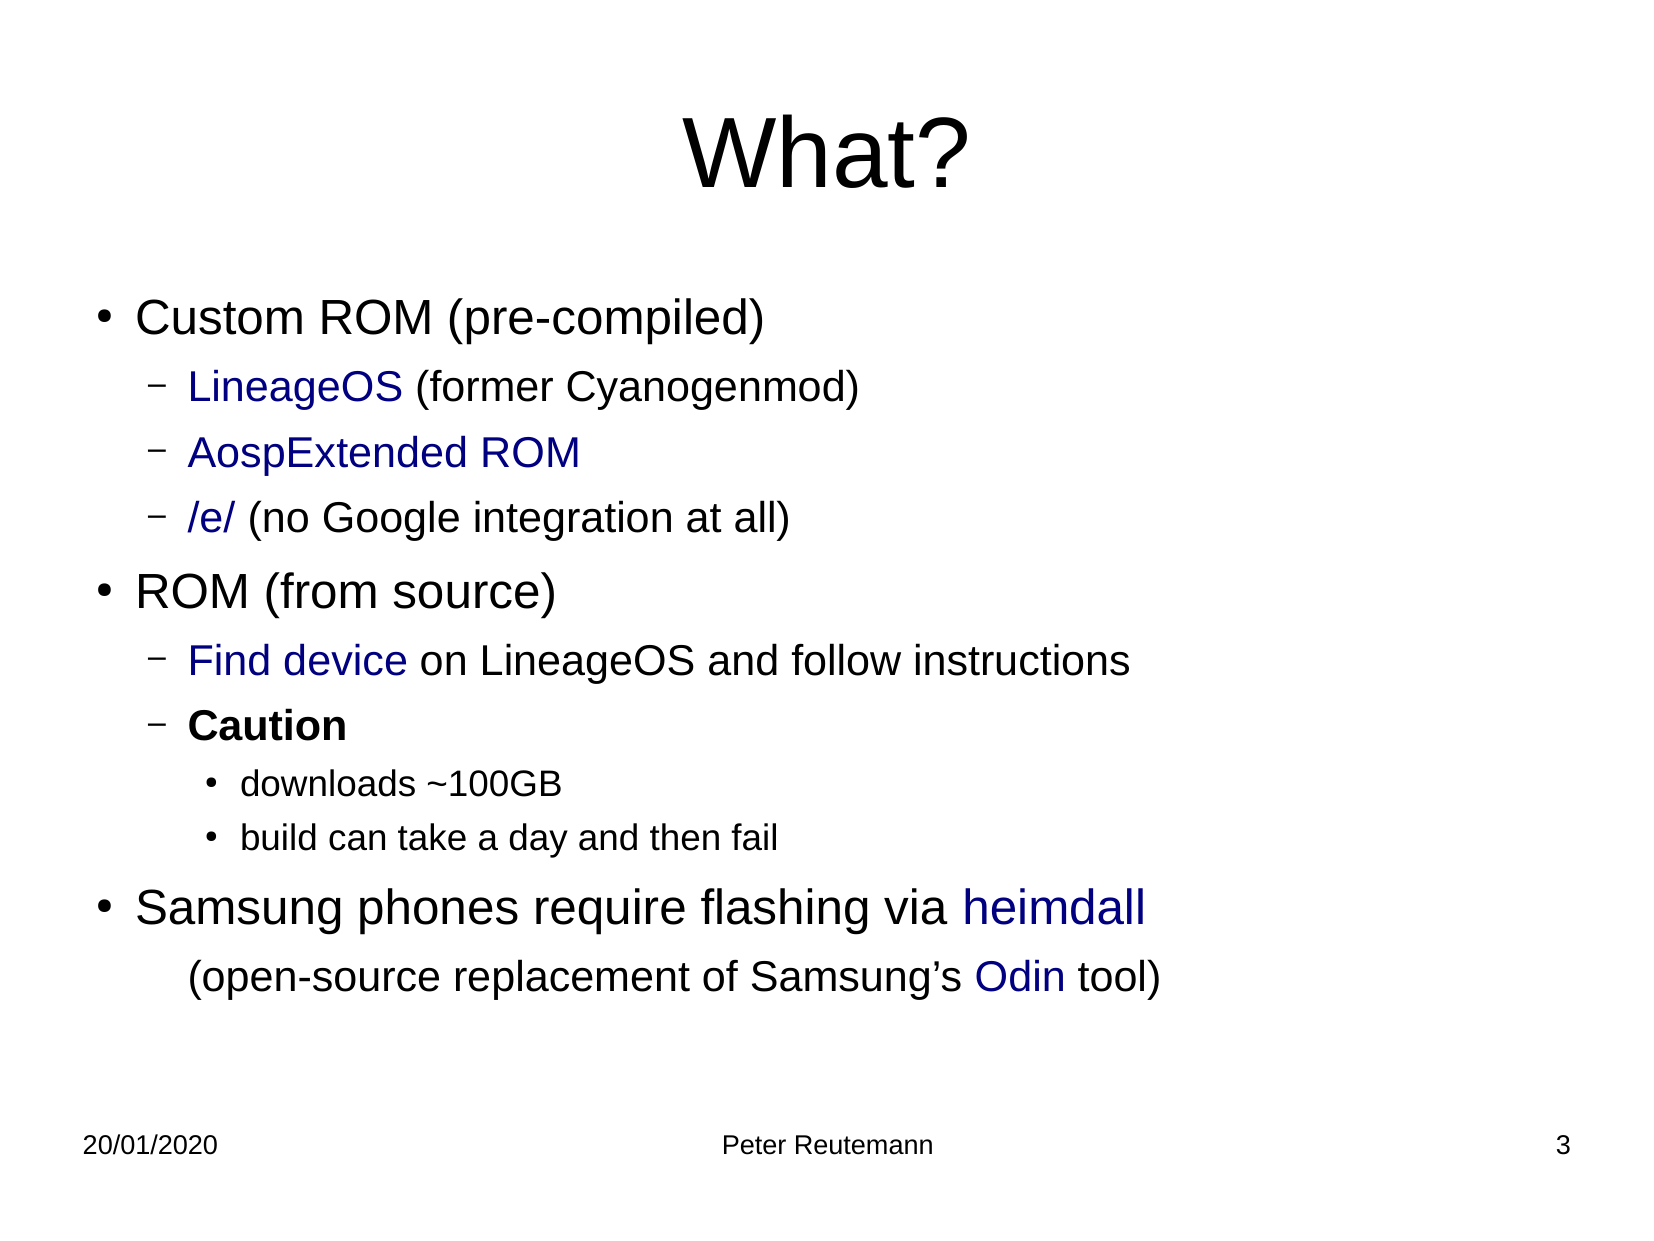

# What?
Custom ROM (pre-compiled)
LineageOS (former Cyanogenmod)
AospExtended ROM
/e/ (no Google integration at all)
ROM (from source)
Find device on LineageOS and follow instructions
Caution
downloads ~100GB
build can take a day and then fail
Samsung phones require flashing via heimdall
(open-source replacement of Samsung’s Odin tool)
20/01/2020
Peter Reutemann
3